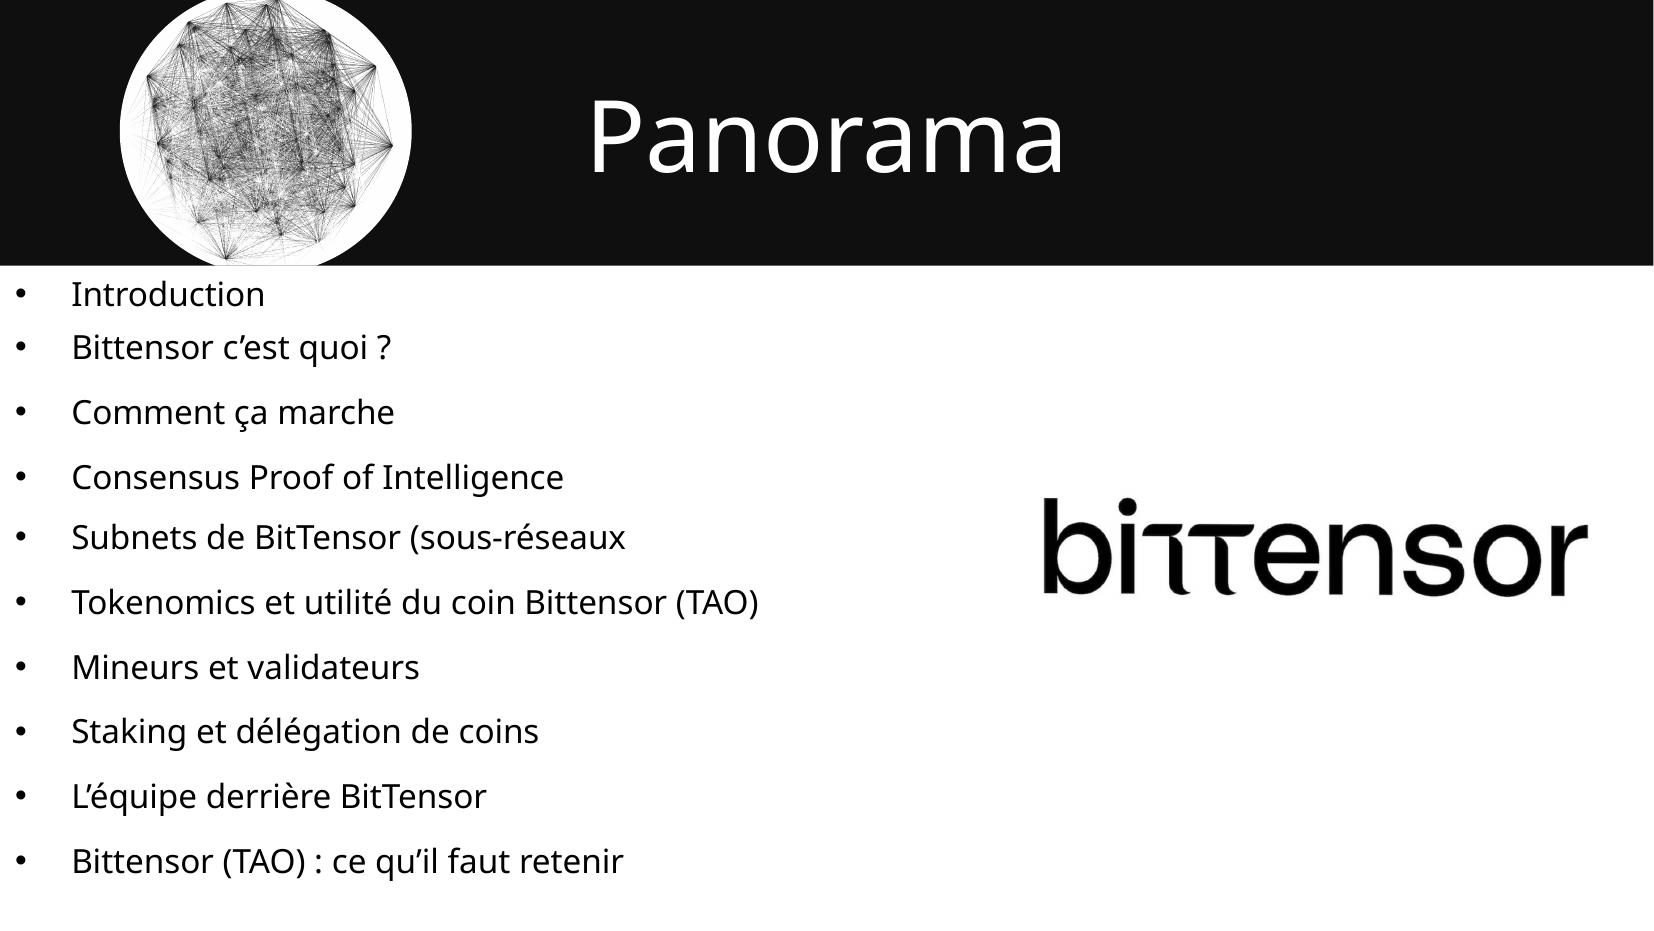

# Panorama
Introduction
Bittensor c’est quoi ?
Comment ça marche
Consensus Proof of Intelligence
Subnets de BitTensor (sous-réseaux
Tokenomics et utilité du coin Bittensor (TAO)
Mineurs et validateurs
Staking et délégation de coins
L’équipe derrière BitTensor
Bittensor (TAO) : ce qu’il faut retenir